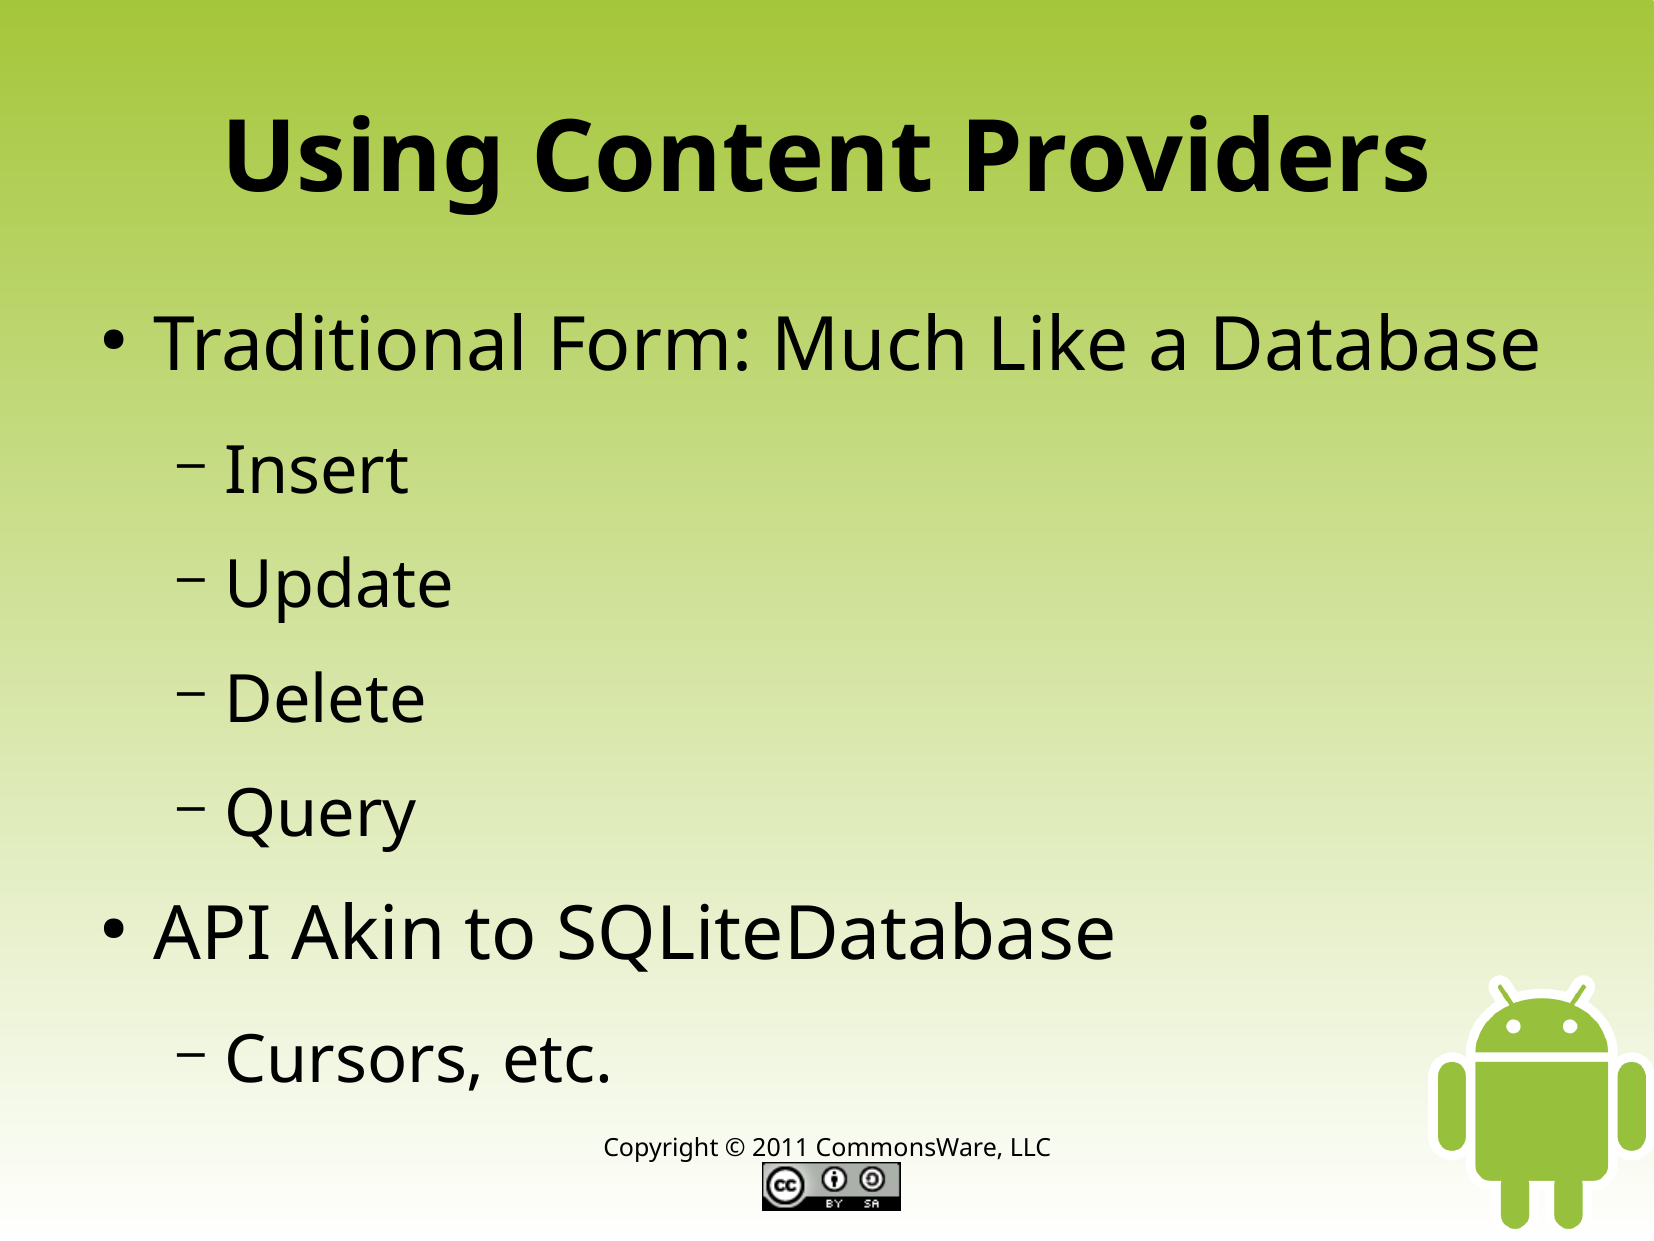

# Using Content Providers
Traditional Form: Much Like a Database
Insert
Update
Delete
Query
API Akin to SQLiteDatabase
Cursors, etc.